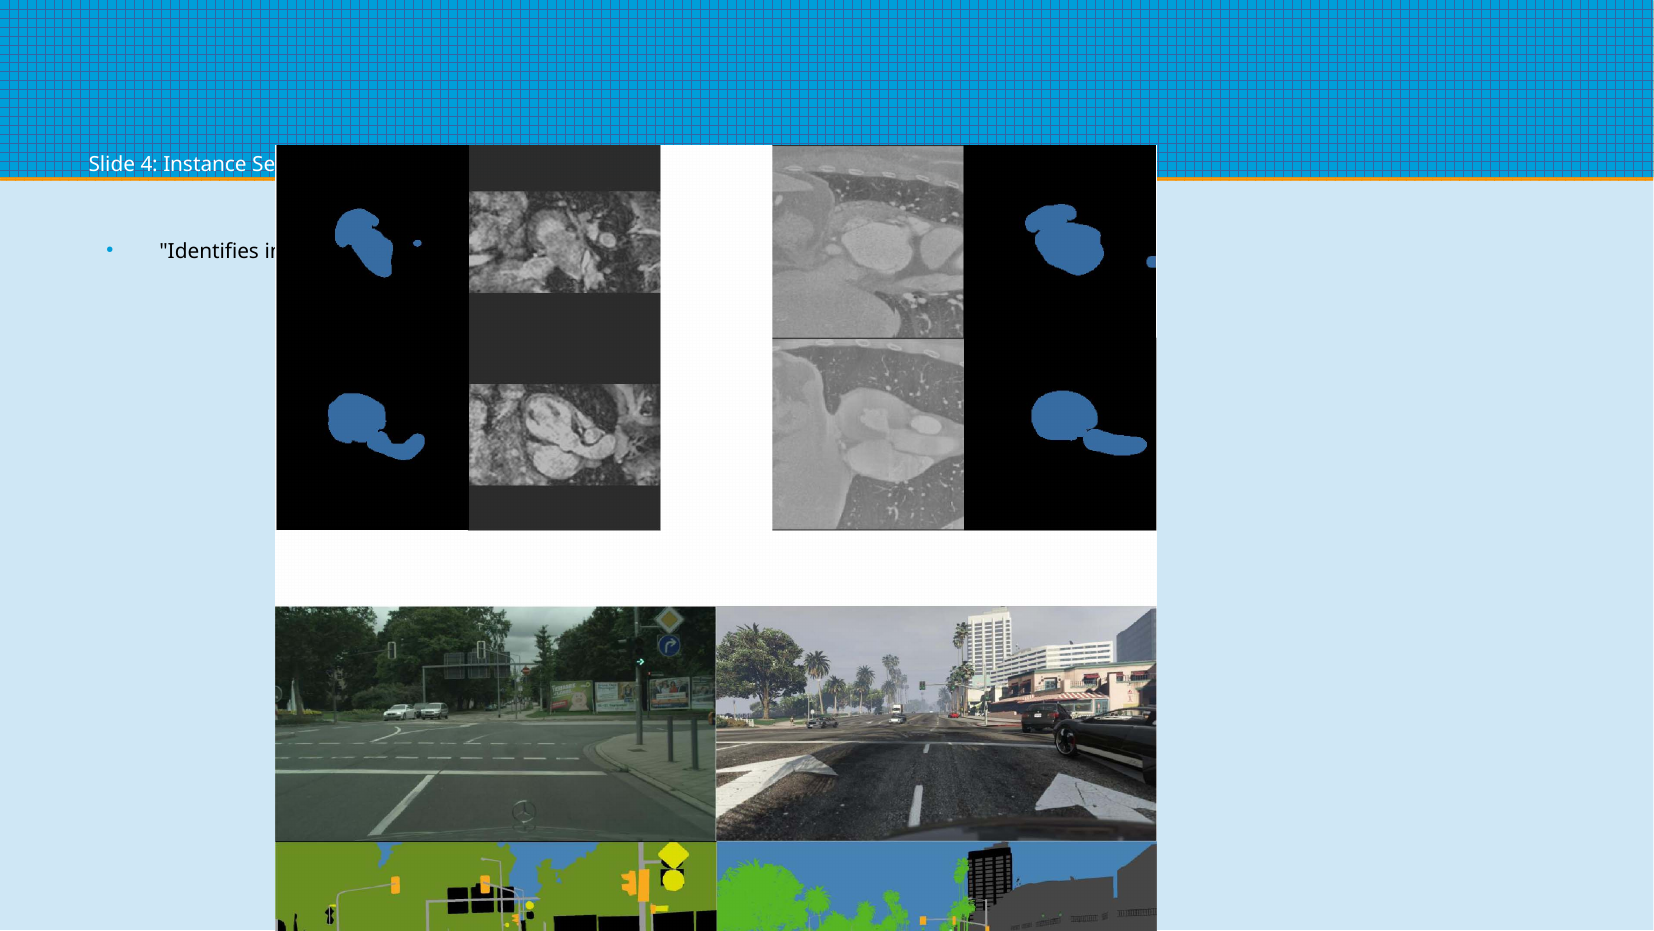

# Slide 4: Instance Segmentation
"Identifies individual objects within a category, like separate cars."